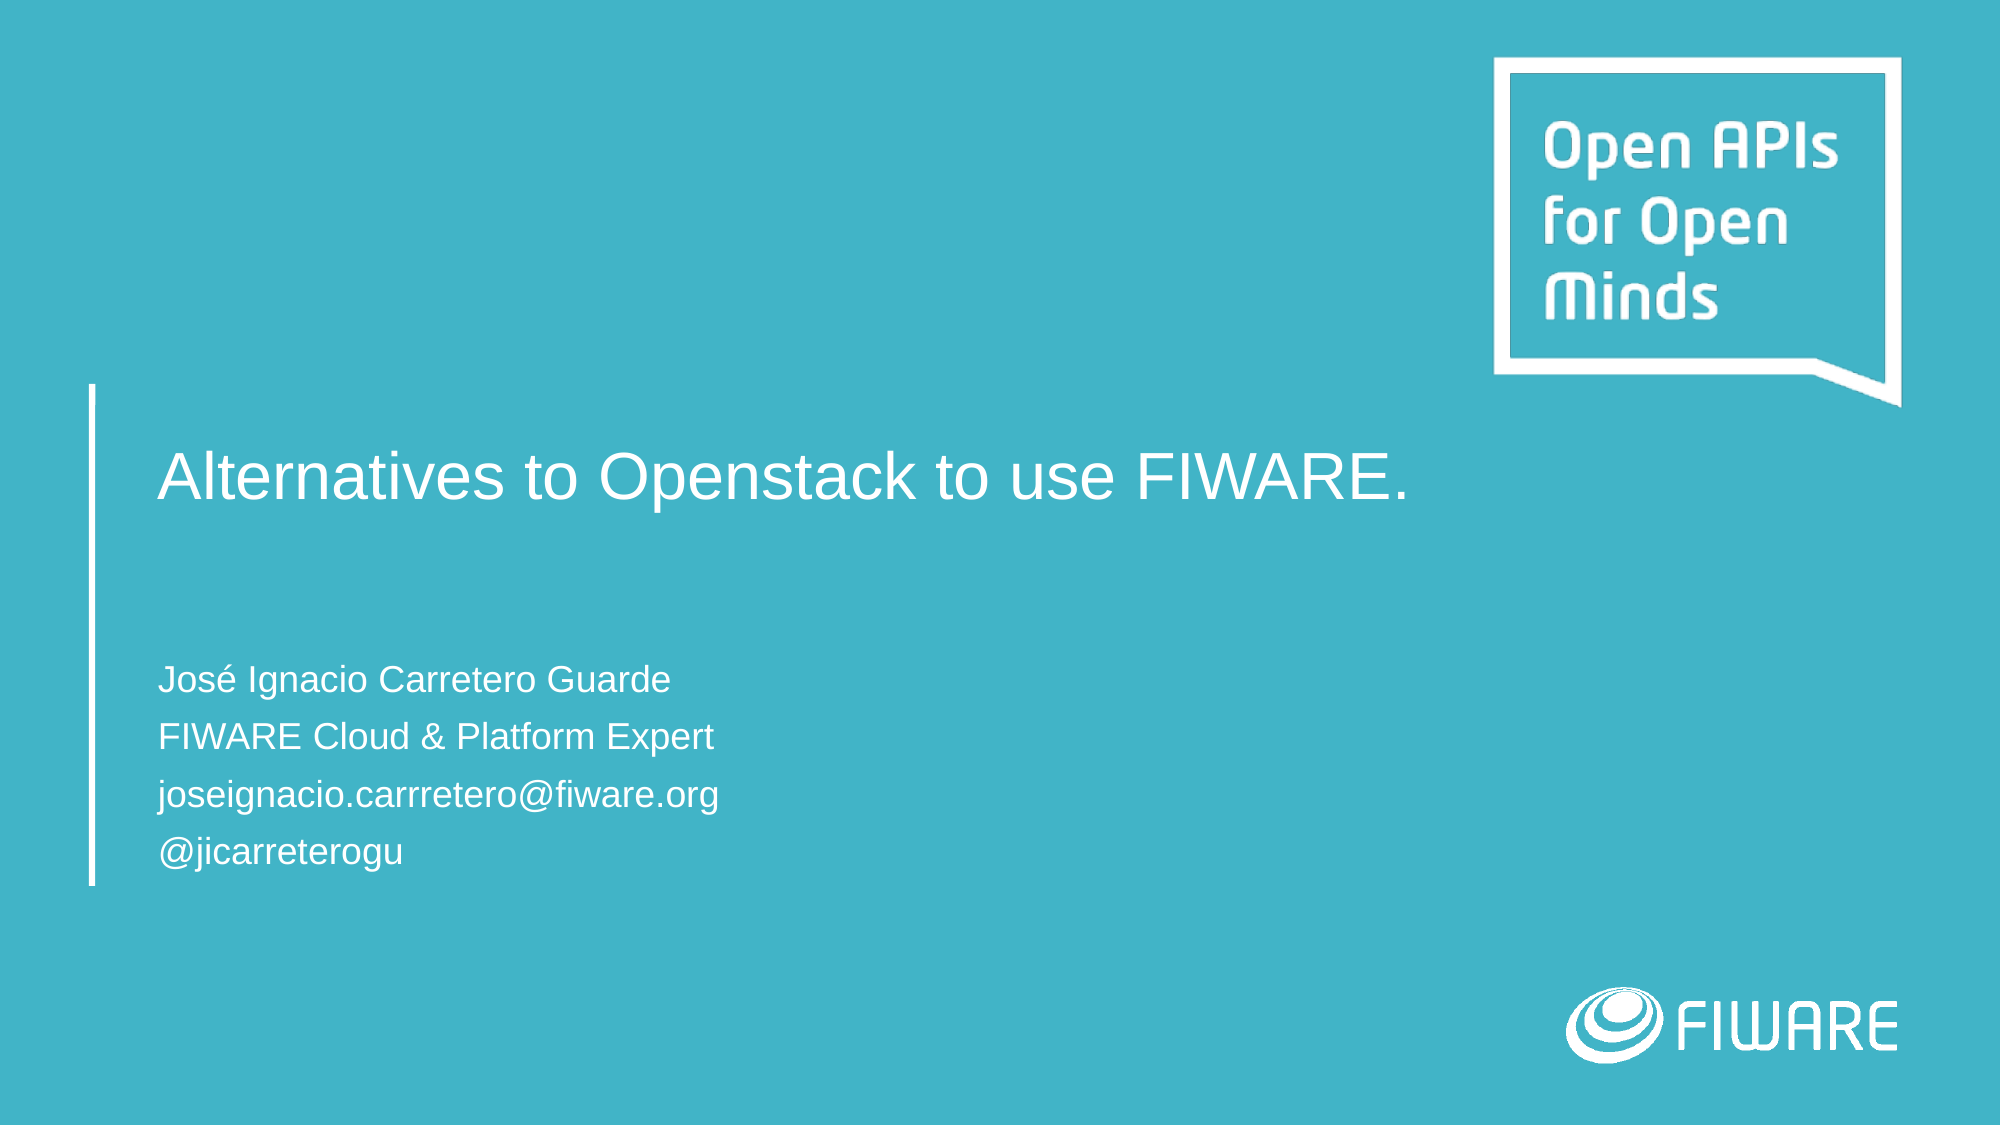

# Alternatives to Openstack to use FIWARE.
José Ignacio Carretero Guarde
FIWARE Cloud & Platform Expert
joseignacio.carrretero@fiware.org
@jicarreterogu